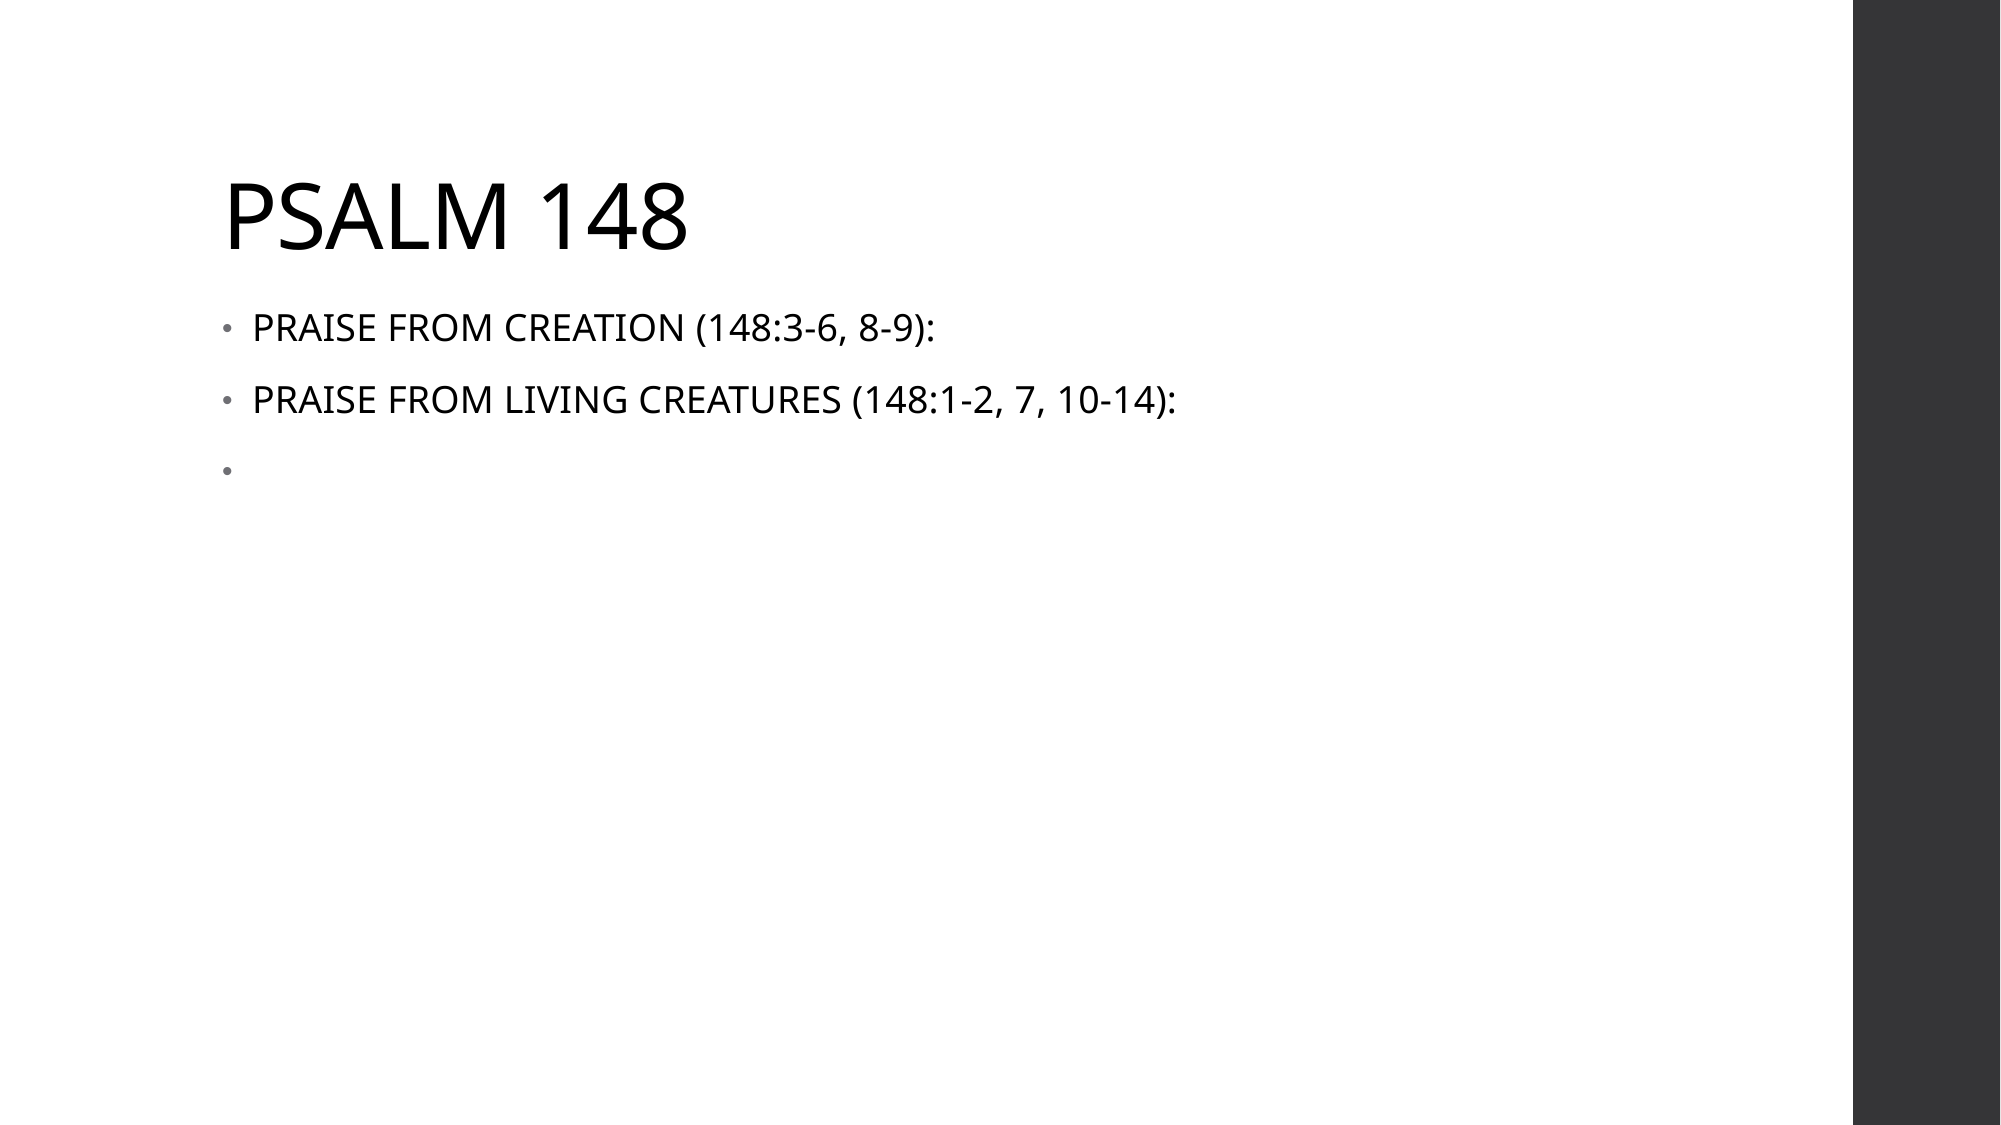

# PSALM 148
PRAISE FROM CREATION (148:3-6, 8-9):
PRAISE FROM LIVING CREATURES (148:1-2, 7, 10-14):